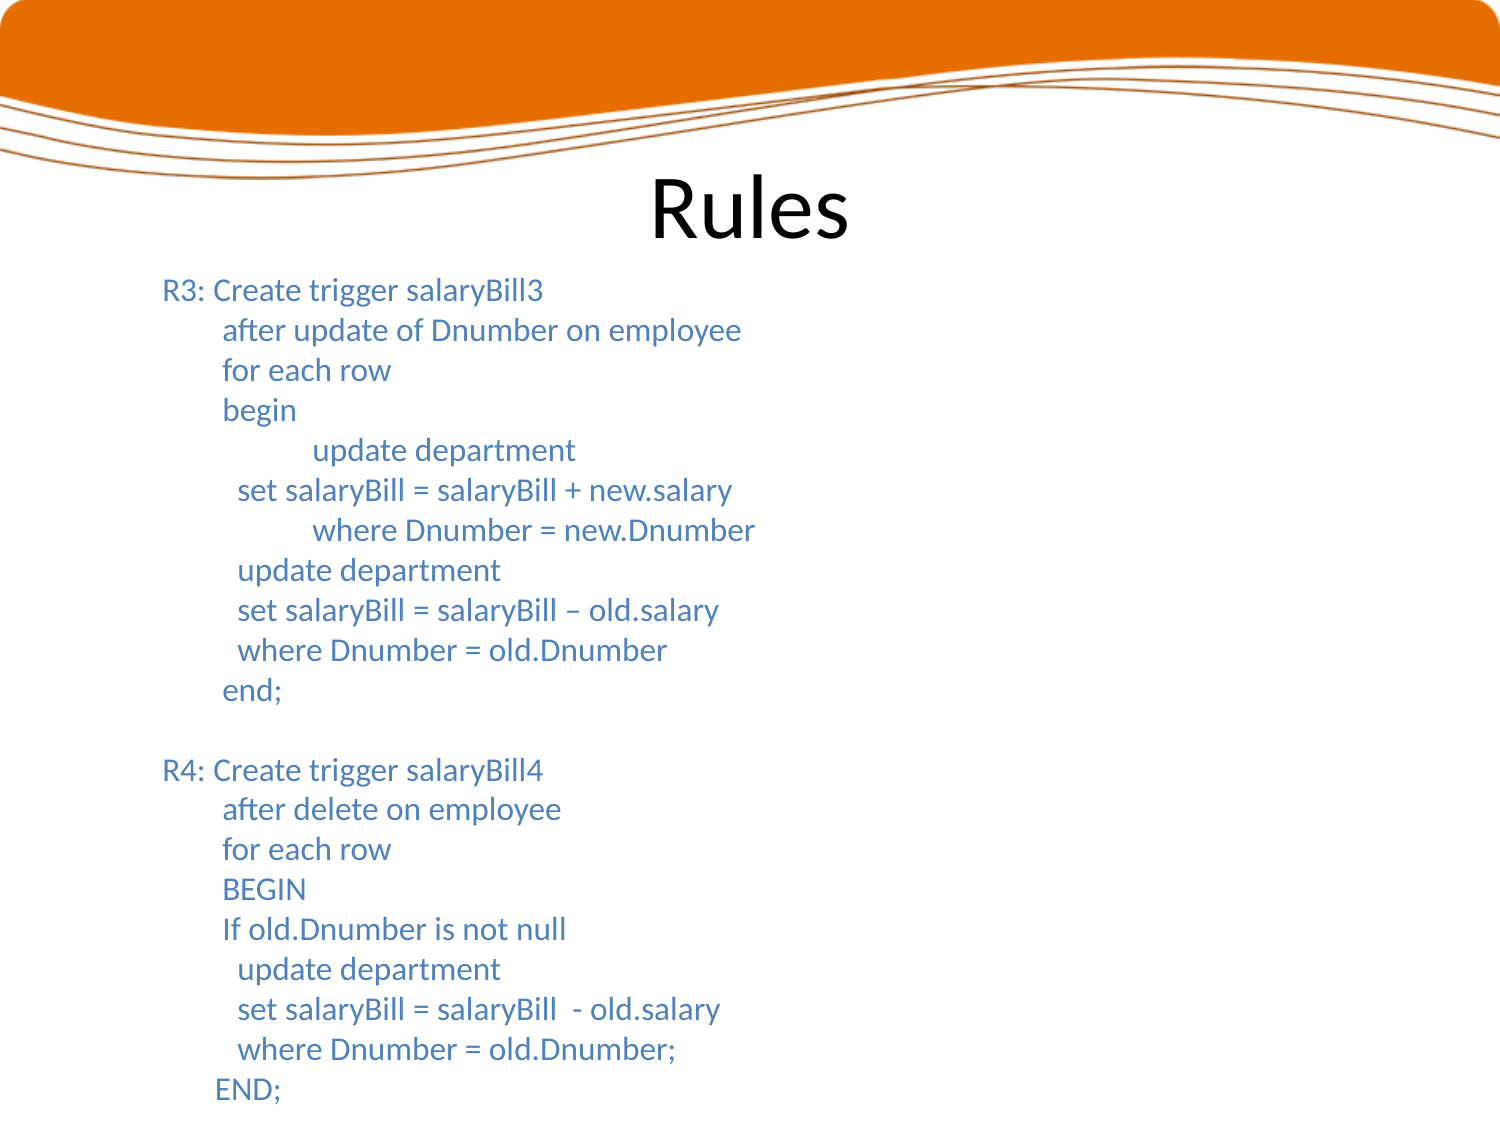

# Rules
R3: Create trigger salaryBill3
 after update of Dnumber on employee
 for each row
 begin
 	update department
	set salaryBill = salaryBill + new.salary
 	where Dnumber = new.Dnumber
	update department
	set salaryBill = salaryBill – old.salary
	where Dnumber = old.Dnumber
 end;
R4: Create trigger salaryBill4
 after delete on employee
 for each row
 BEGIN
 If old.Dnumber is not null
 update department
 set salaryBill = salaryBill - old.salary
 where Dnumber = old.Dnumber;
 END;